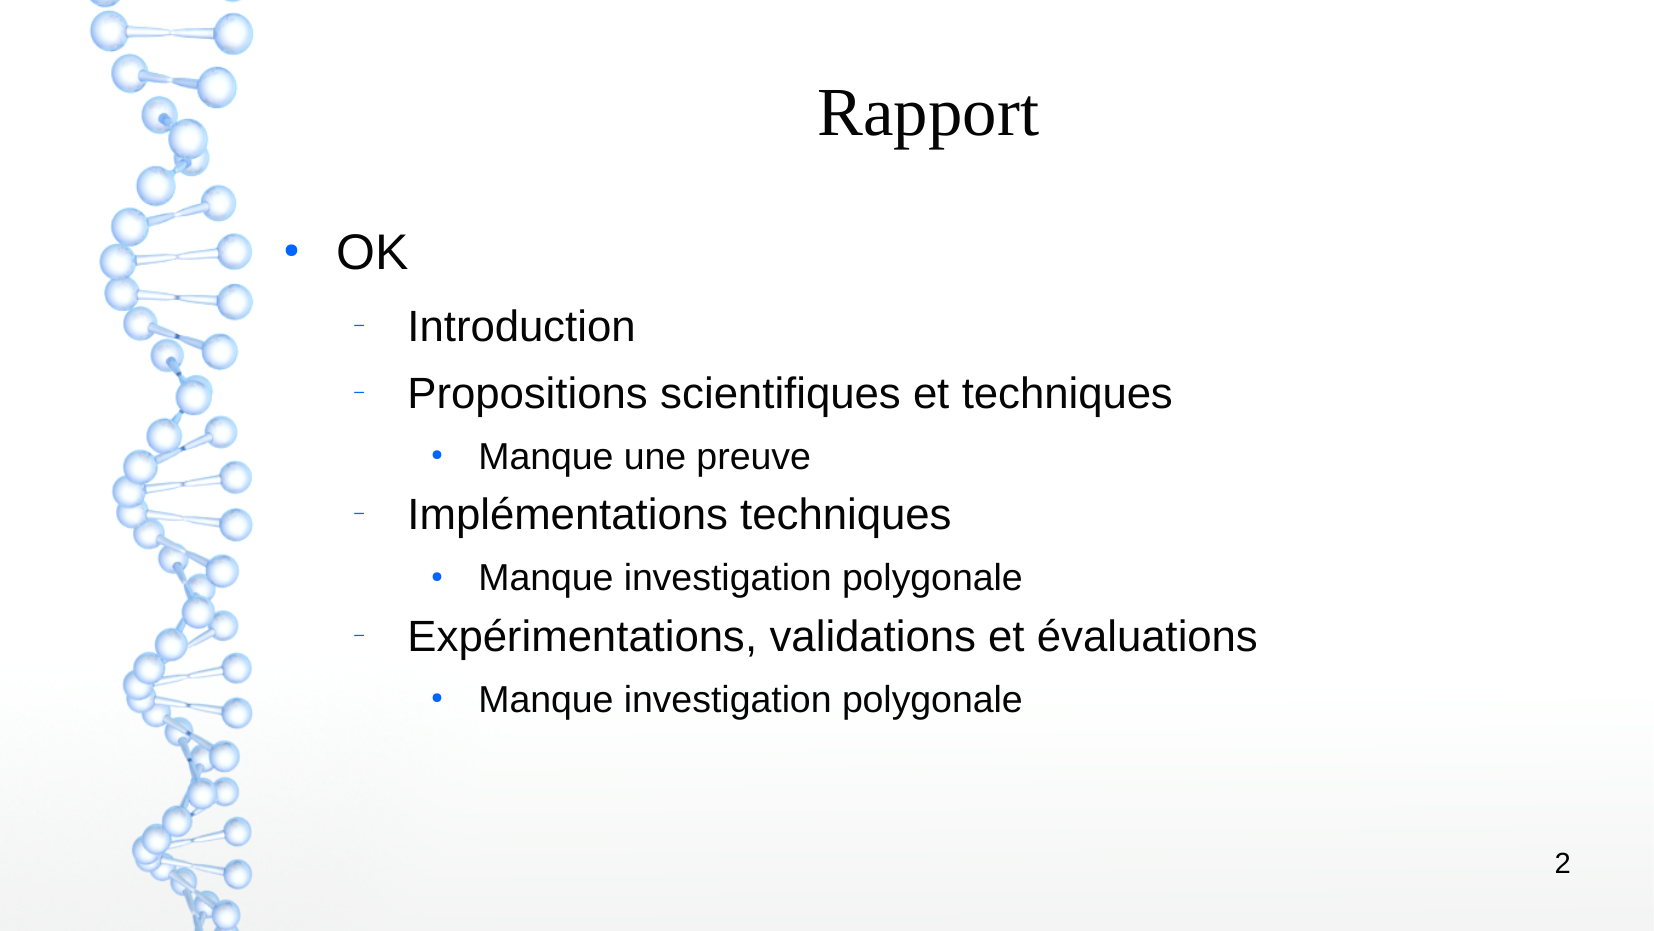

# Rapport
OK
Introduction
Propositions scientifiques et techniques
Manque une preuve
Implémentations techniques
Manque investigation polygonale
Expérimentations, validations et évaluations
Manque investigation polygonale
2